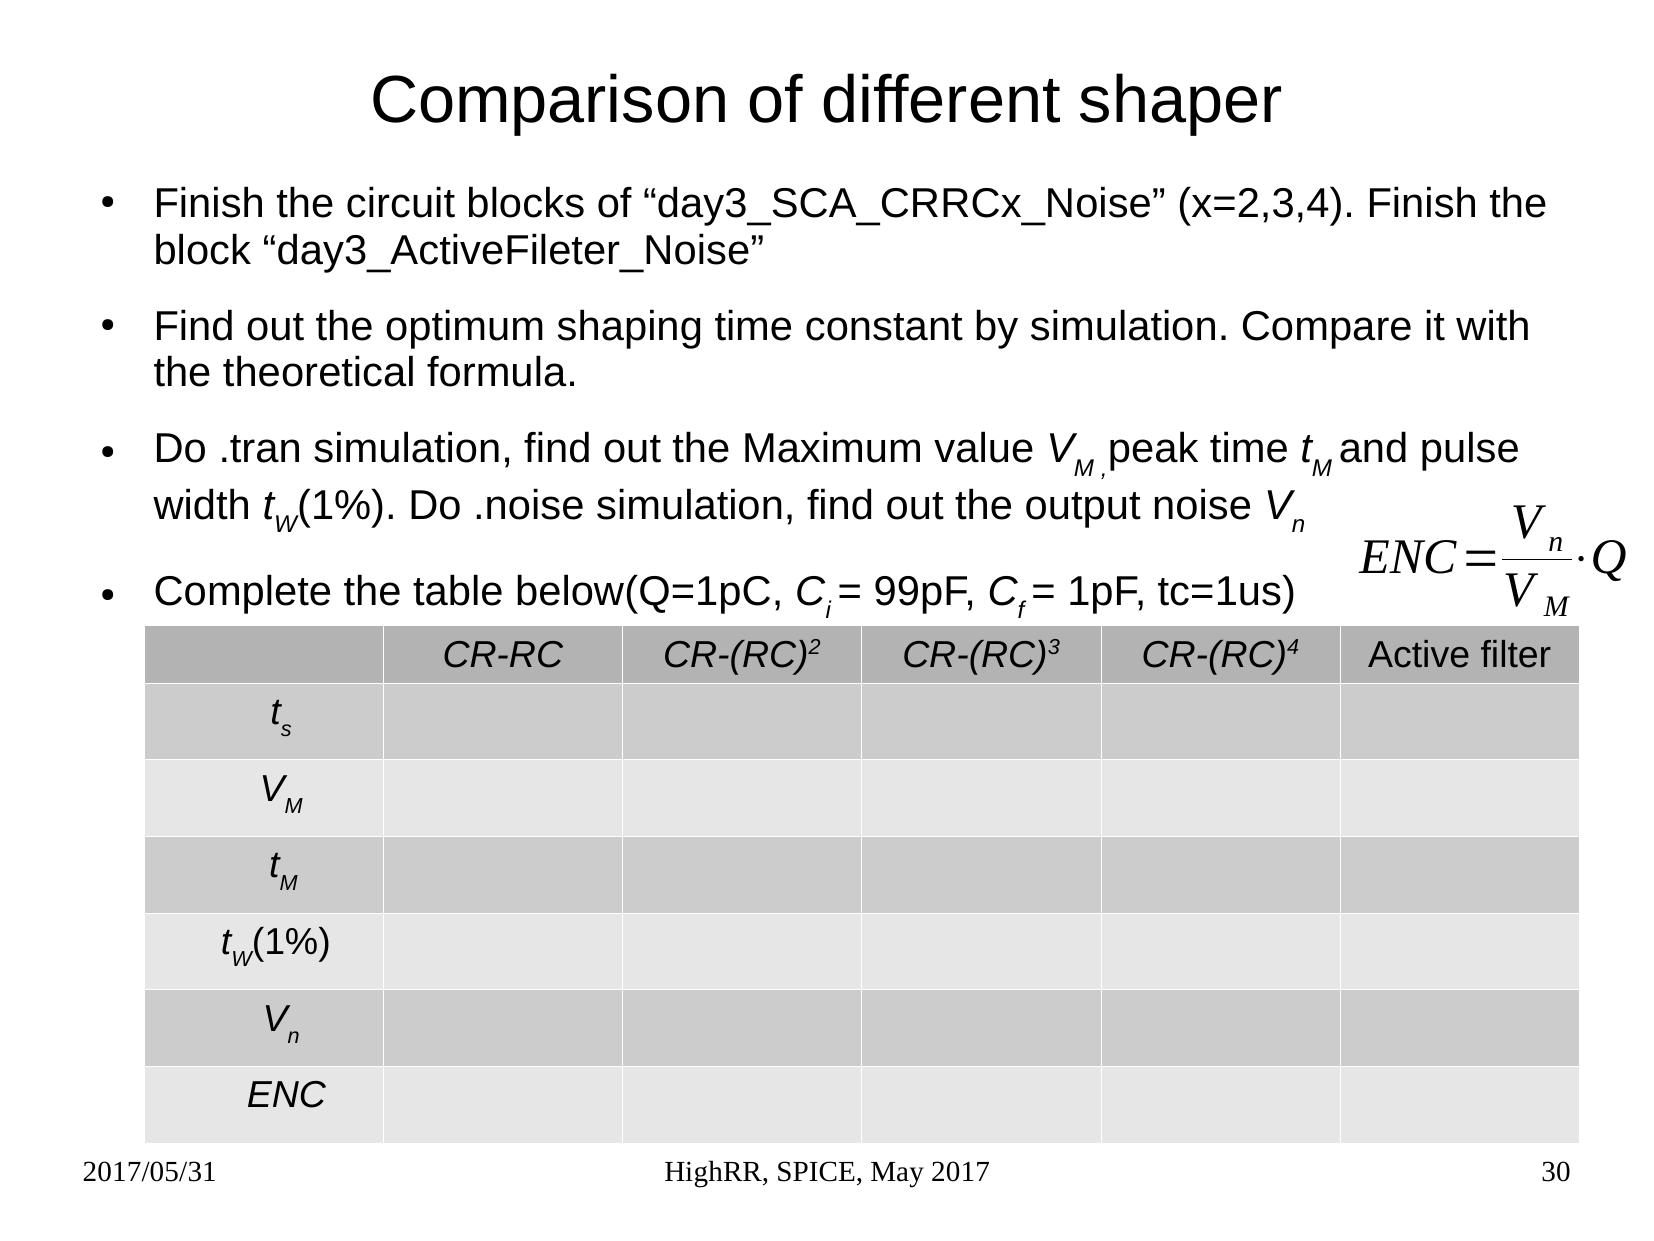

# Comparison of different shaper
Finish the circuit blocks of “day3_SCA_CRRCx_Noise” (x=2,3,4). Finish the block “day3_ActiveFileter_Noise”
Find out the optimum shaping time constant by simulation. Compare it with the theoretical formula.
Do .tran simulation, find out the Maximum value VM ,peak time tM and pulse width tW(1%). Do .noise simulation, find out the output noise Vn
Complete the table below(Q=1pC, Ci = 99pF, Cf = 1pF, tc=1us)
| | CR-RC | CR-(RC)2 | CR-(RC)3 | CR-(RC)4 | Active filter |
| --- | --- | --- | --- | --- | --- |
| ts | | | | | |
| VM | | | | | |
| tM | | | | | |
| tW(1%) | | | | | |
| Vn | | | | | |
| ENC | | | | | |
2017/05/31
HighRR, SPICE, May 2017
30